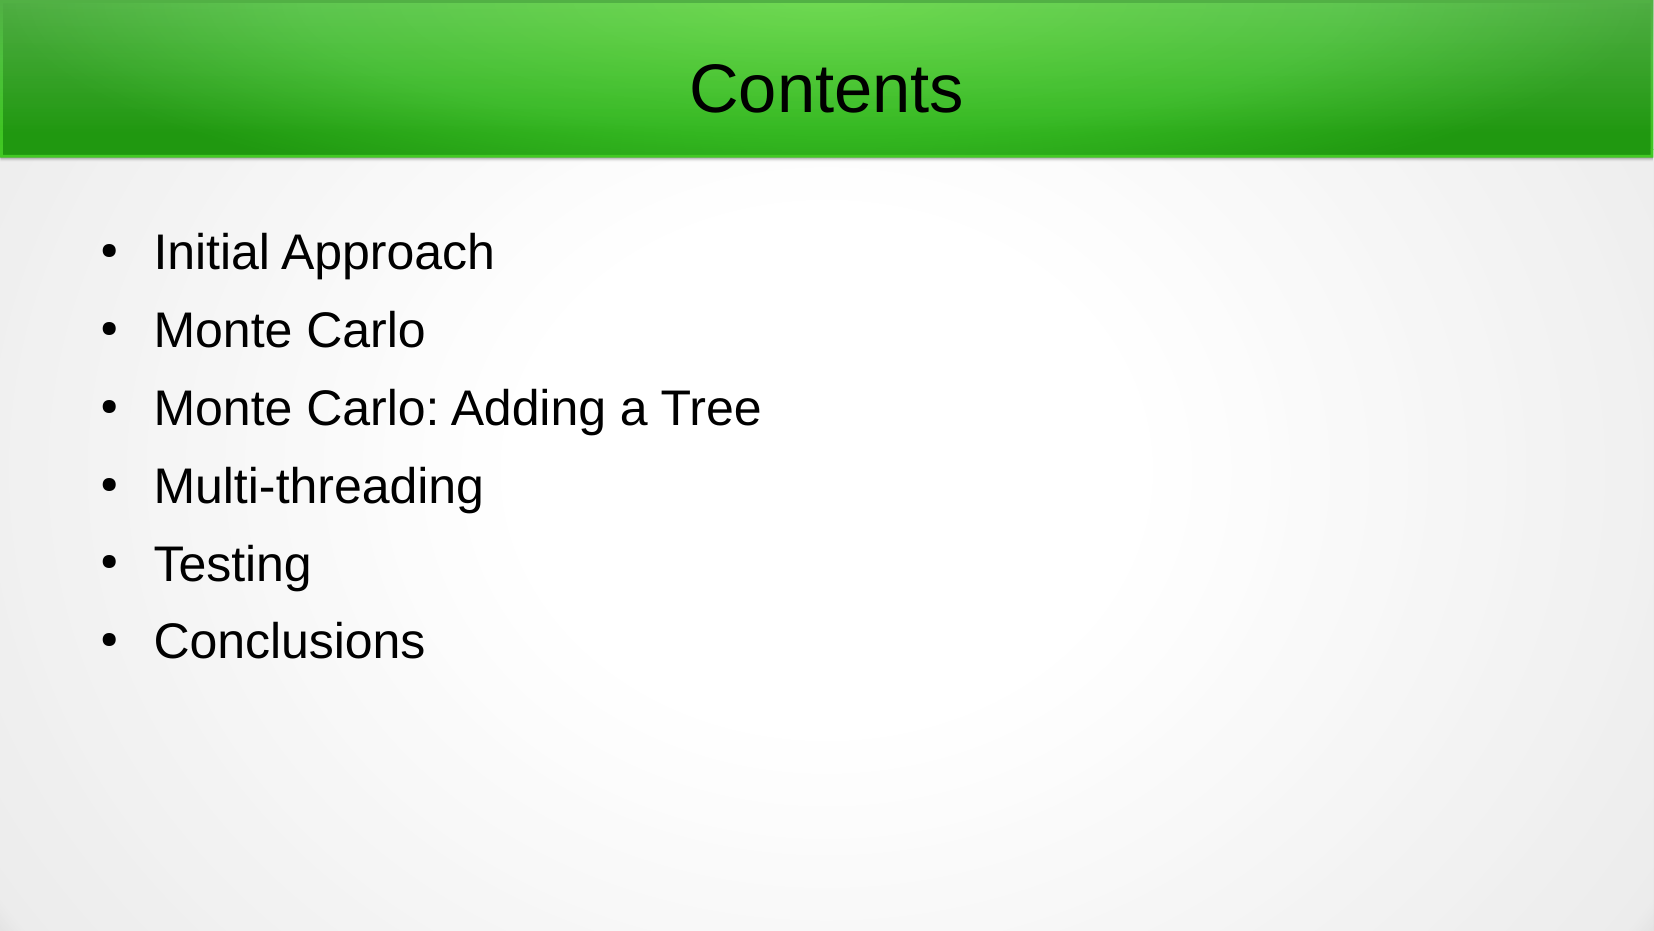

# Contents
Initial Approach
Monte Carlo
Monte Carlo: Adding a Tree
Multi-threading
Testing
Conclusions